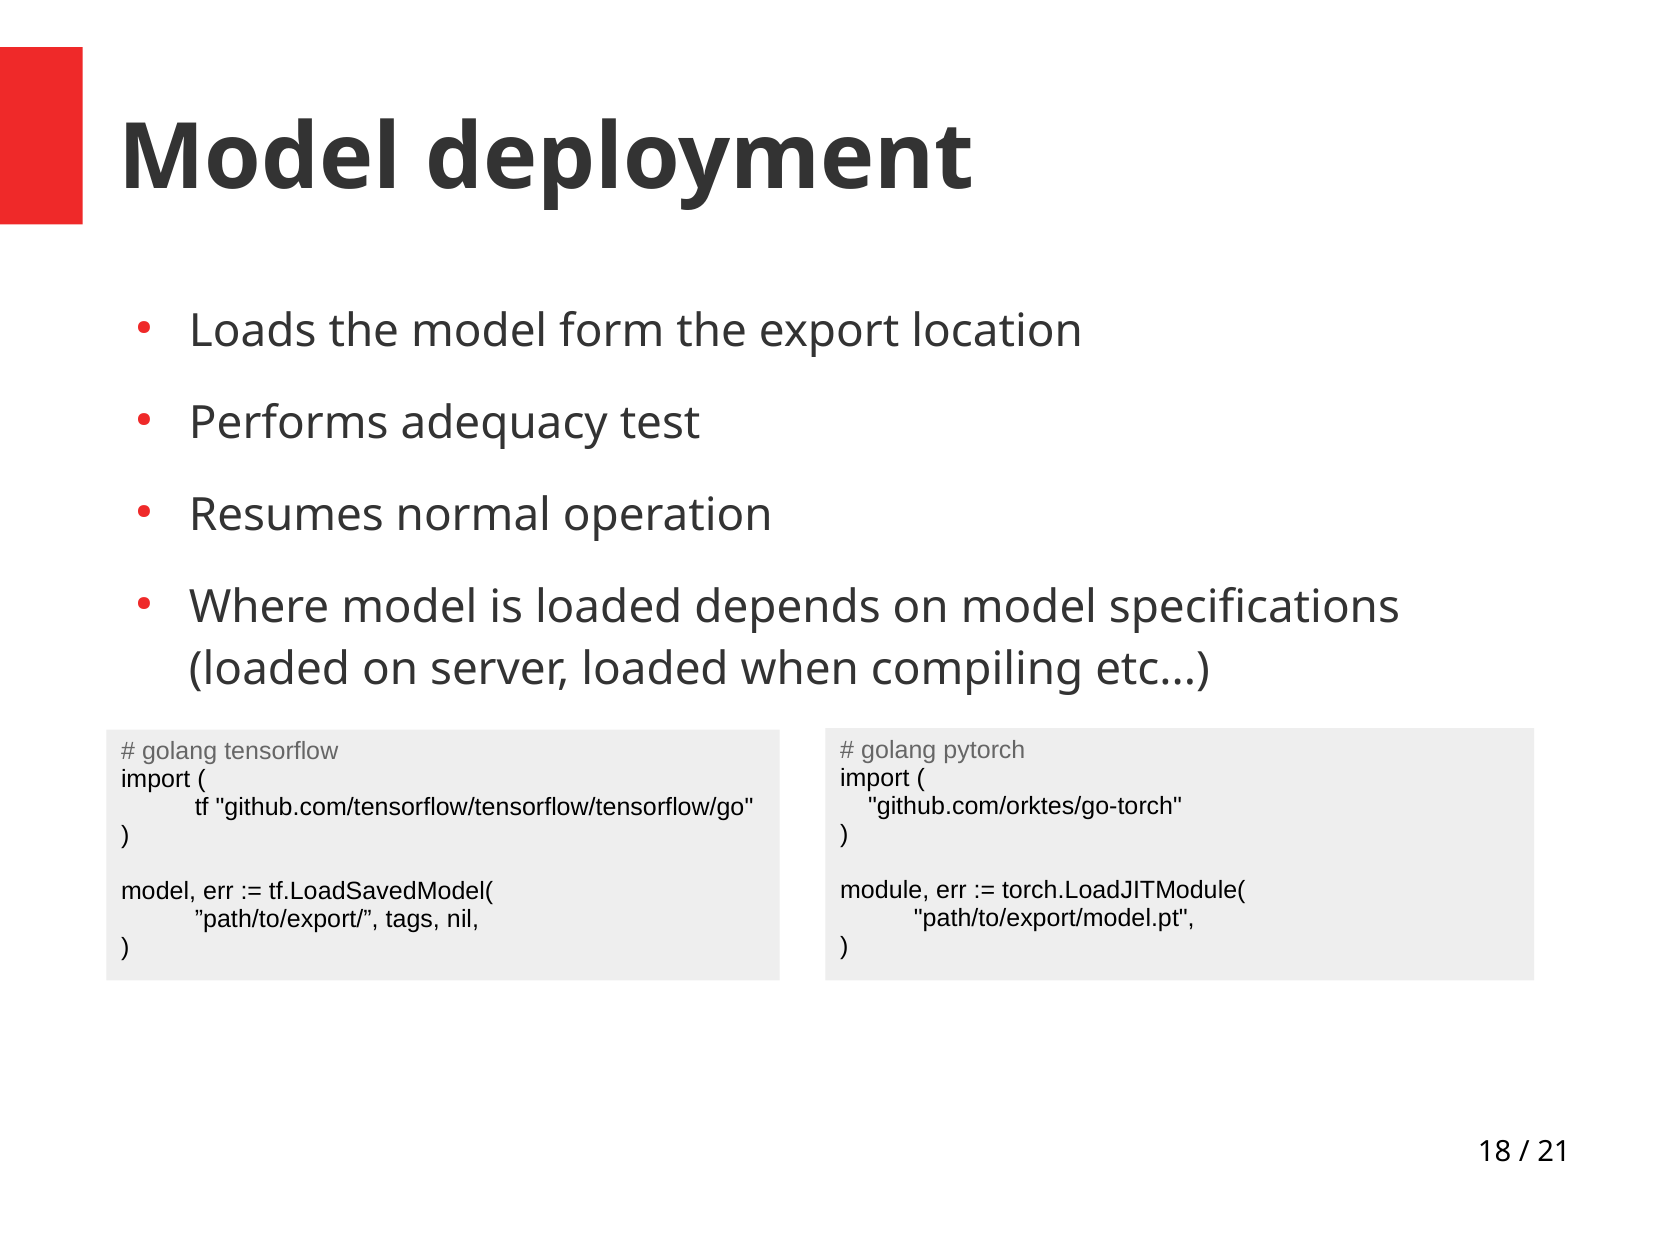

# Model deployment
Loads the model form the export location
Performs adequacy test
Resumes normal operation
Where model is loaded depends on model specifications (loaded on server, loaded when compiling etc...)
# golang pytorch
import (
 "github.com/orktes/go-torch"
)
module, err := torch.LoadJITModule(
	"path/to/export/model.pt",
)
# golang tensorflow import (
	tf "github.com/tensorflow/tensorflow/tensorflow/go"
)
model, err := tf.LoadSavedModel(
	”path/to/export/”, tags, nil,
)
18